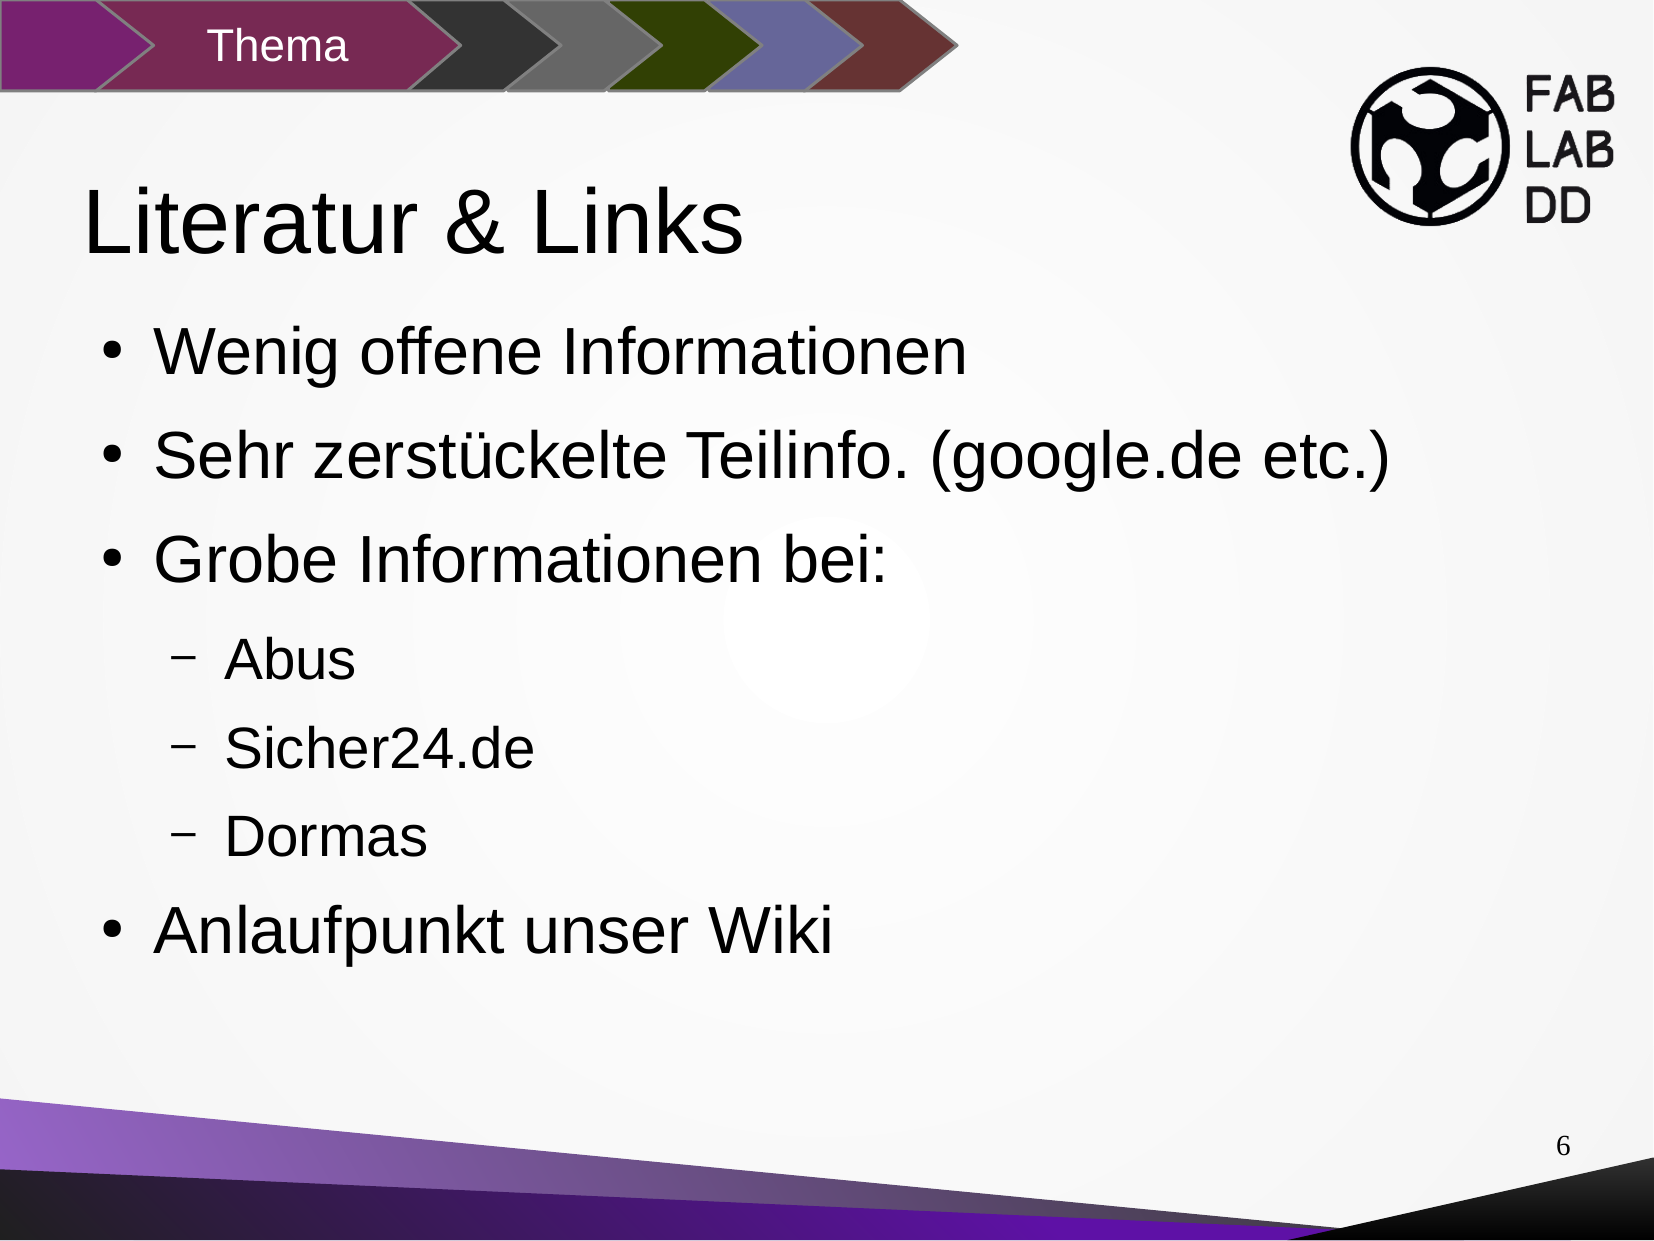

Thema
# Literatur & Links
Wenig offene Informationen
Sehr zerstückelte Teilinfo. (google.de etc.)
Grobe Informationen bei:
Abus
Sicher24.de
Dormas
Anlaufpunkt unser Wiki